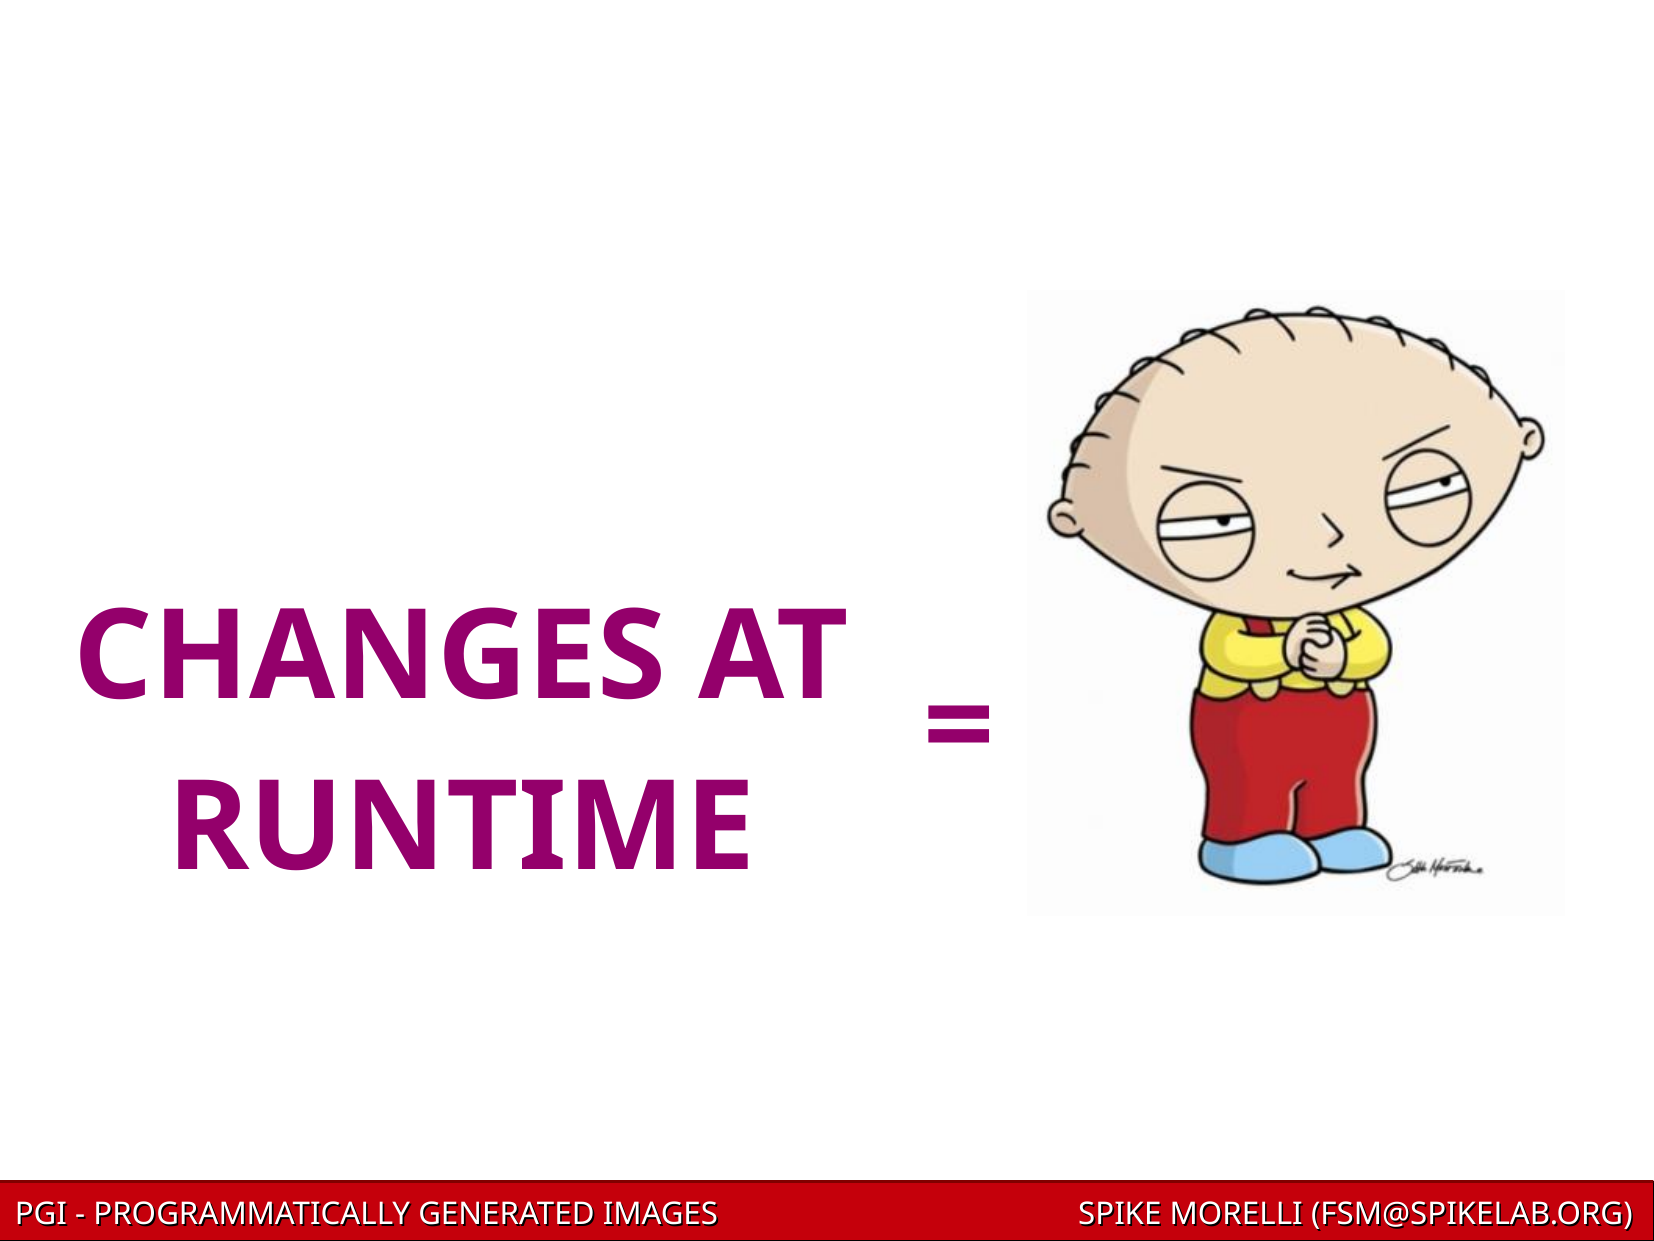

CHANGES AT
RUNTIME
=
PGI - PROGRAMMATICALLY GENERATED IMAGES
SPIKE MORELLI (FSM@SPIKELAB.ORG)